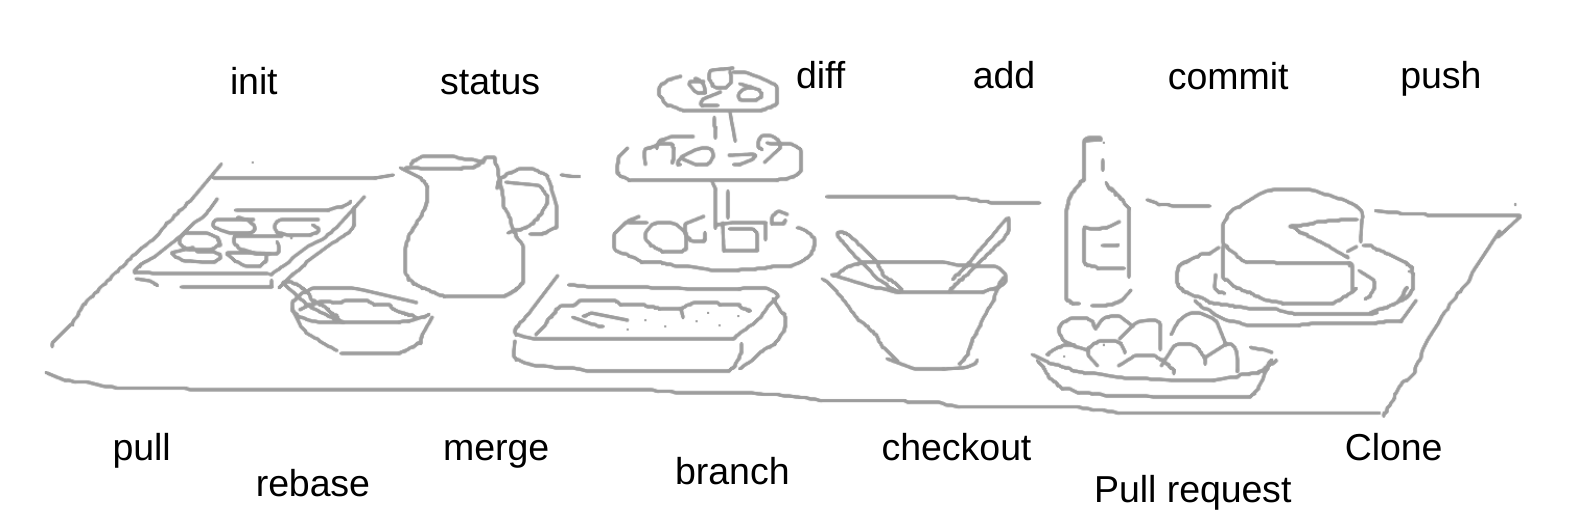

diff
add
push
commit
init
status
merge
pull
checkout
Clone
branch
rebase
Pull request